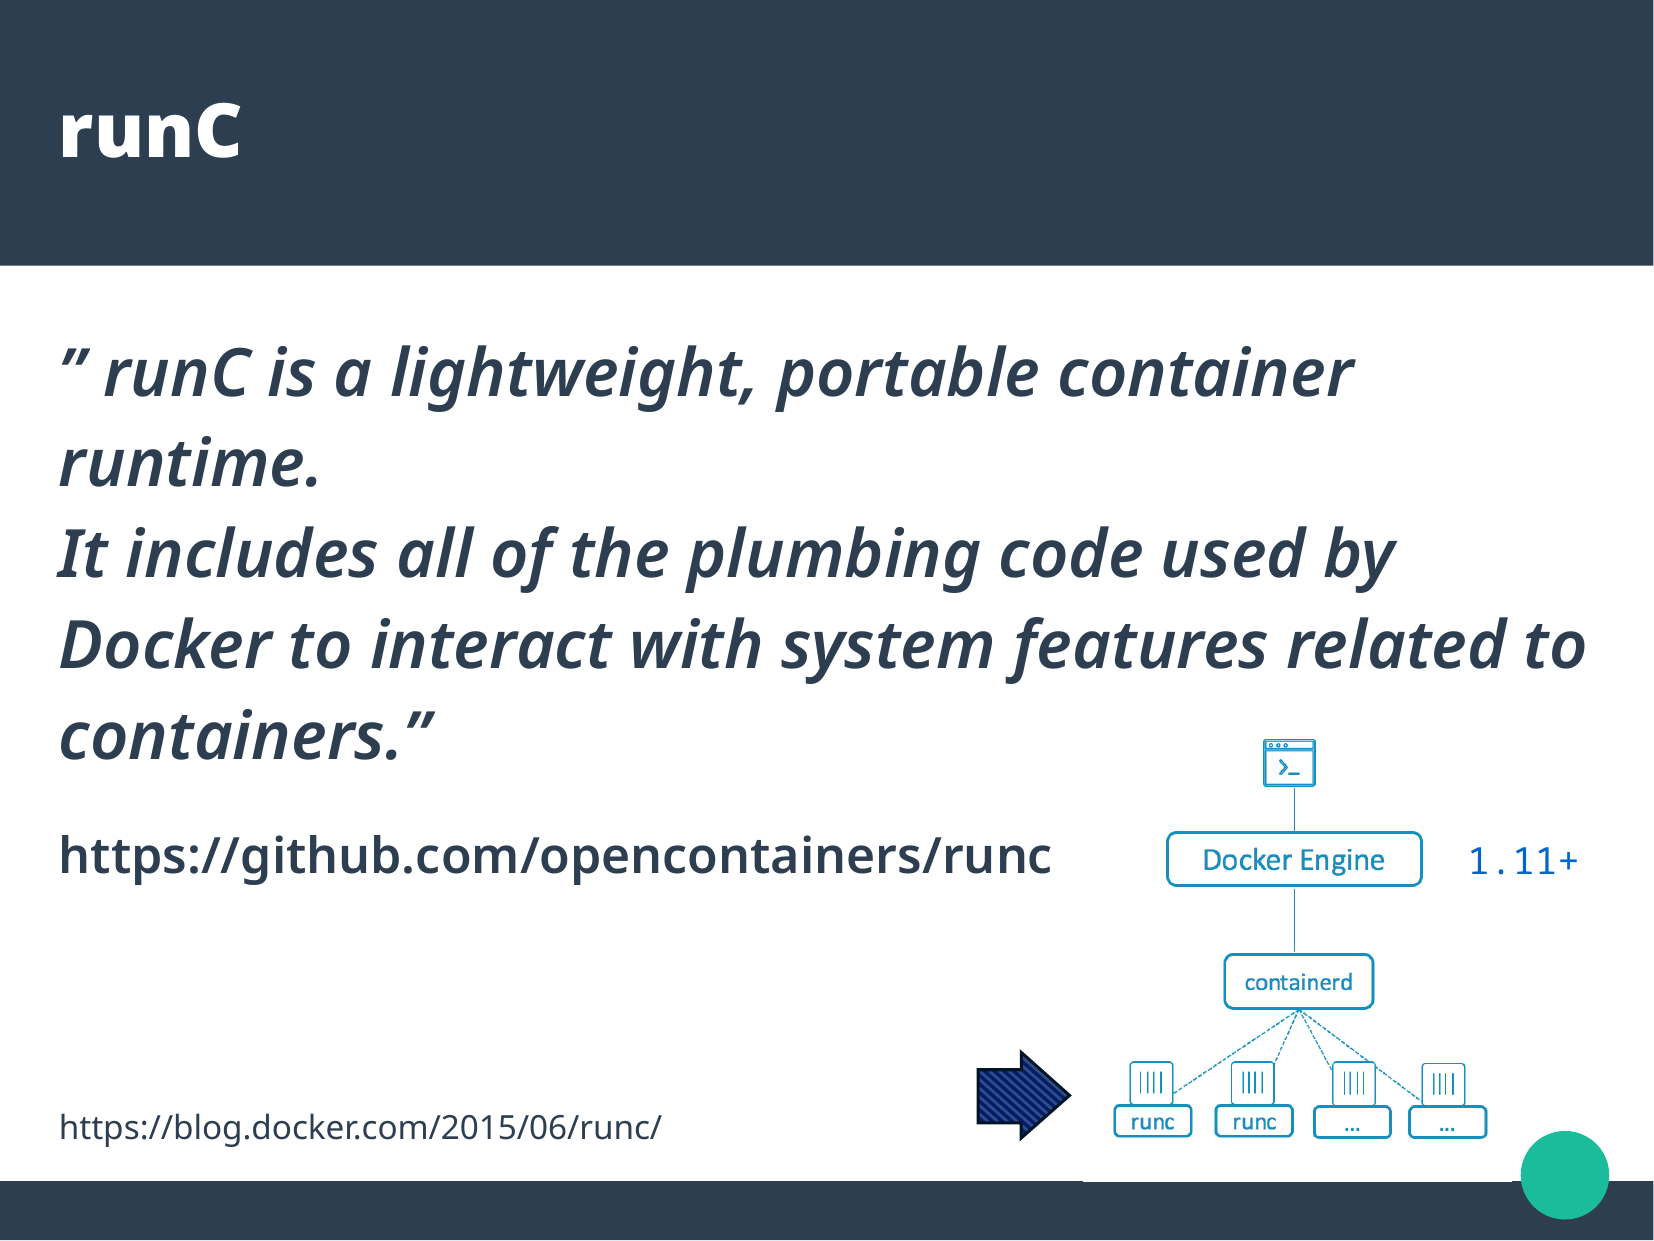

# runC
” runC is a lightweight, portable container runtime.
It includes all of the plumbing code used by Docker to interact with system features related to containers.”
https://github.com/opencontainers/runc
1.11+
https://blog.docker.com/2015/06/runc/